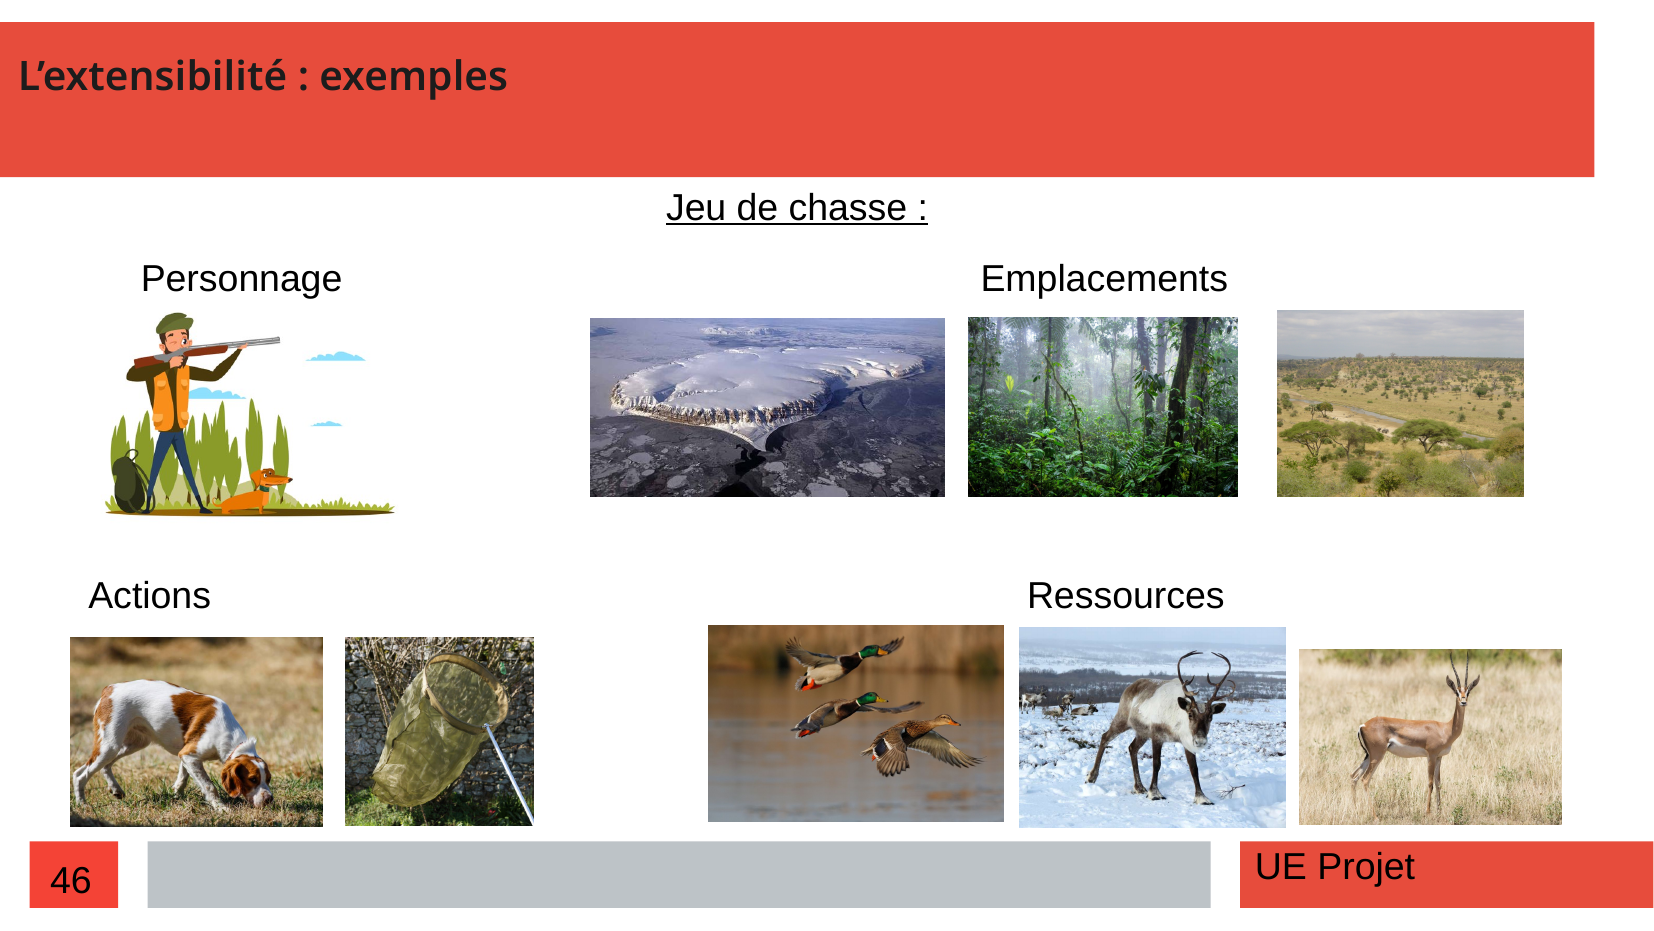

# L’extensibilité : exemples
Jeu de chasse :
 Personnage Emplacements
 Actions Ressources
UE Projet
46